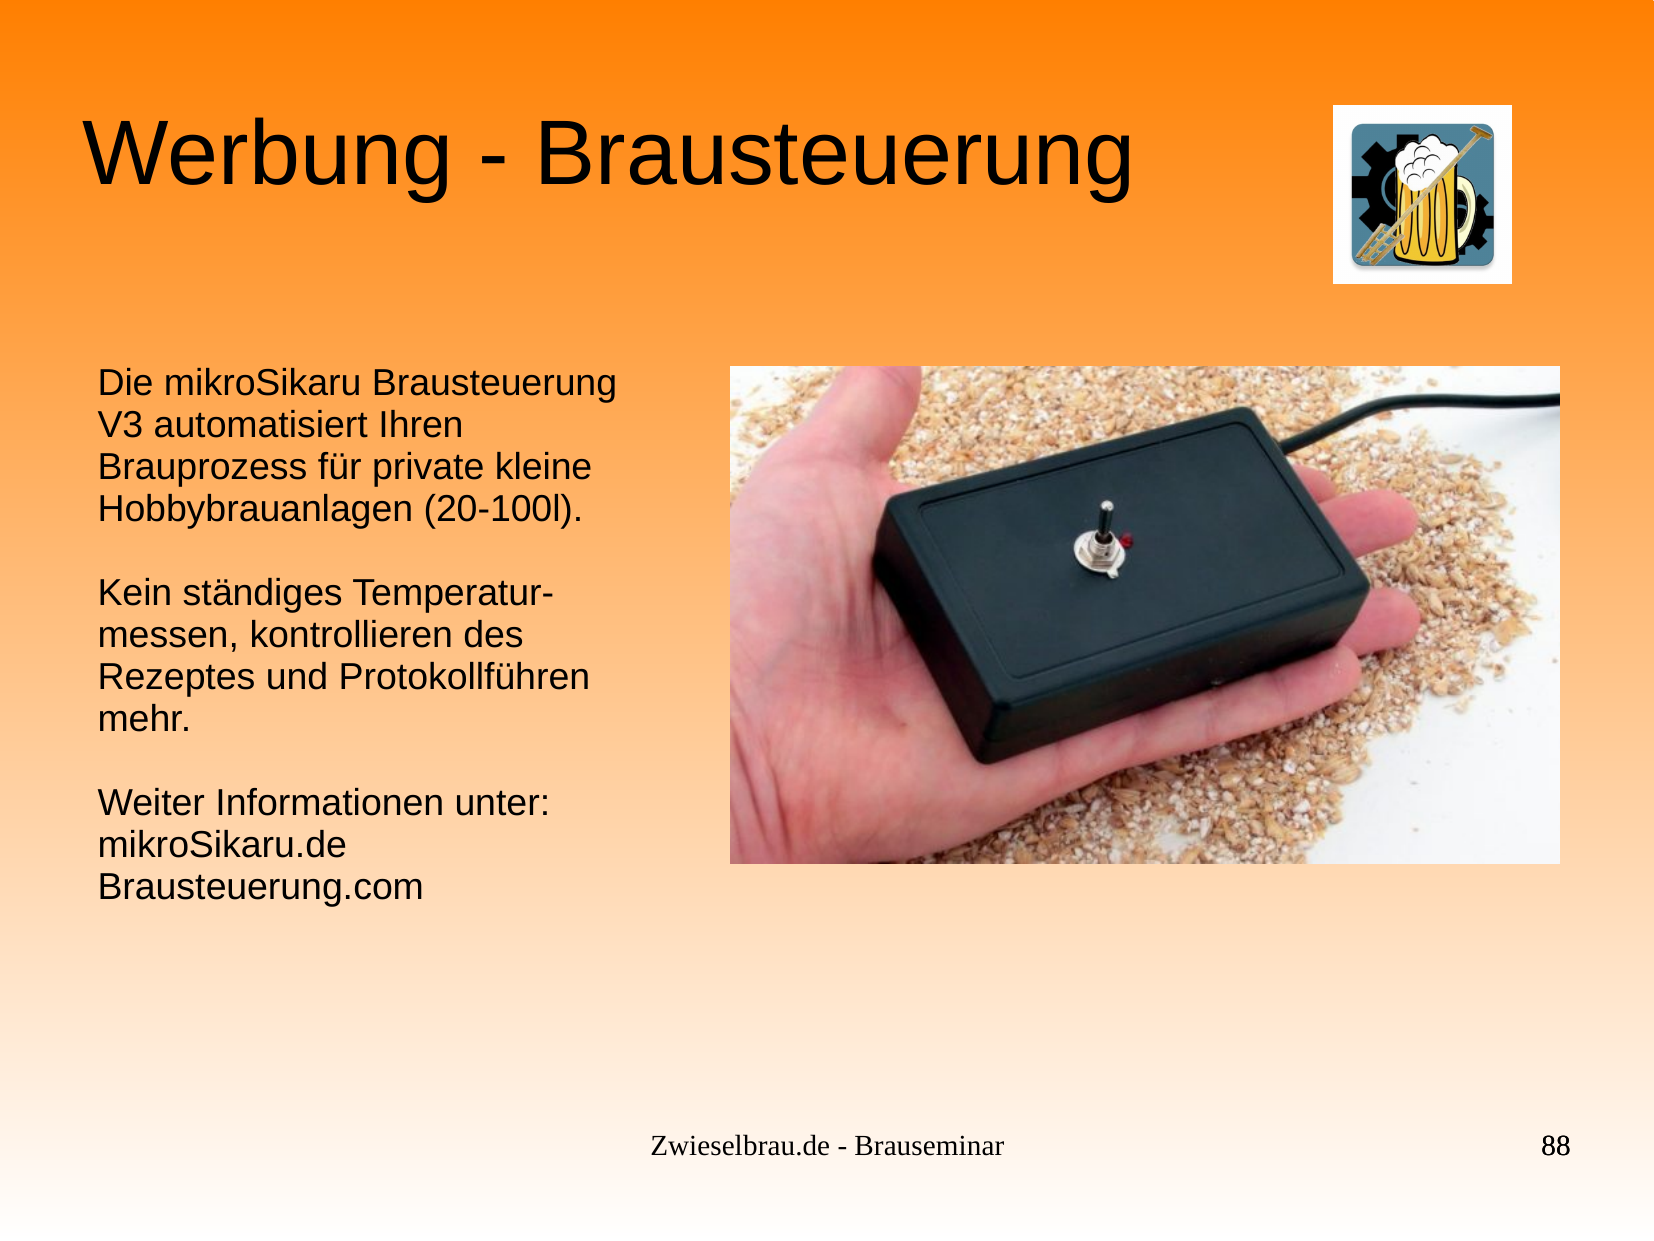

# Werbung - Brausteuerung
Die mikroSikaru Brausteuerung V3 automatisiert Ihren Brauprozess für private kleine Hobbybrauanlagen (20-100l).
Kein ständiges Temperatur-messen, kontrollieren des Rezeptes und Protokollführen mehr.
Weiter Informationen unter:
mikroSikaru.de
Brausteuerung.com
Zwieselbrau.de - Brauseminar
88